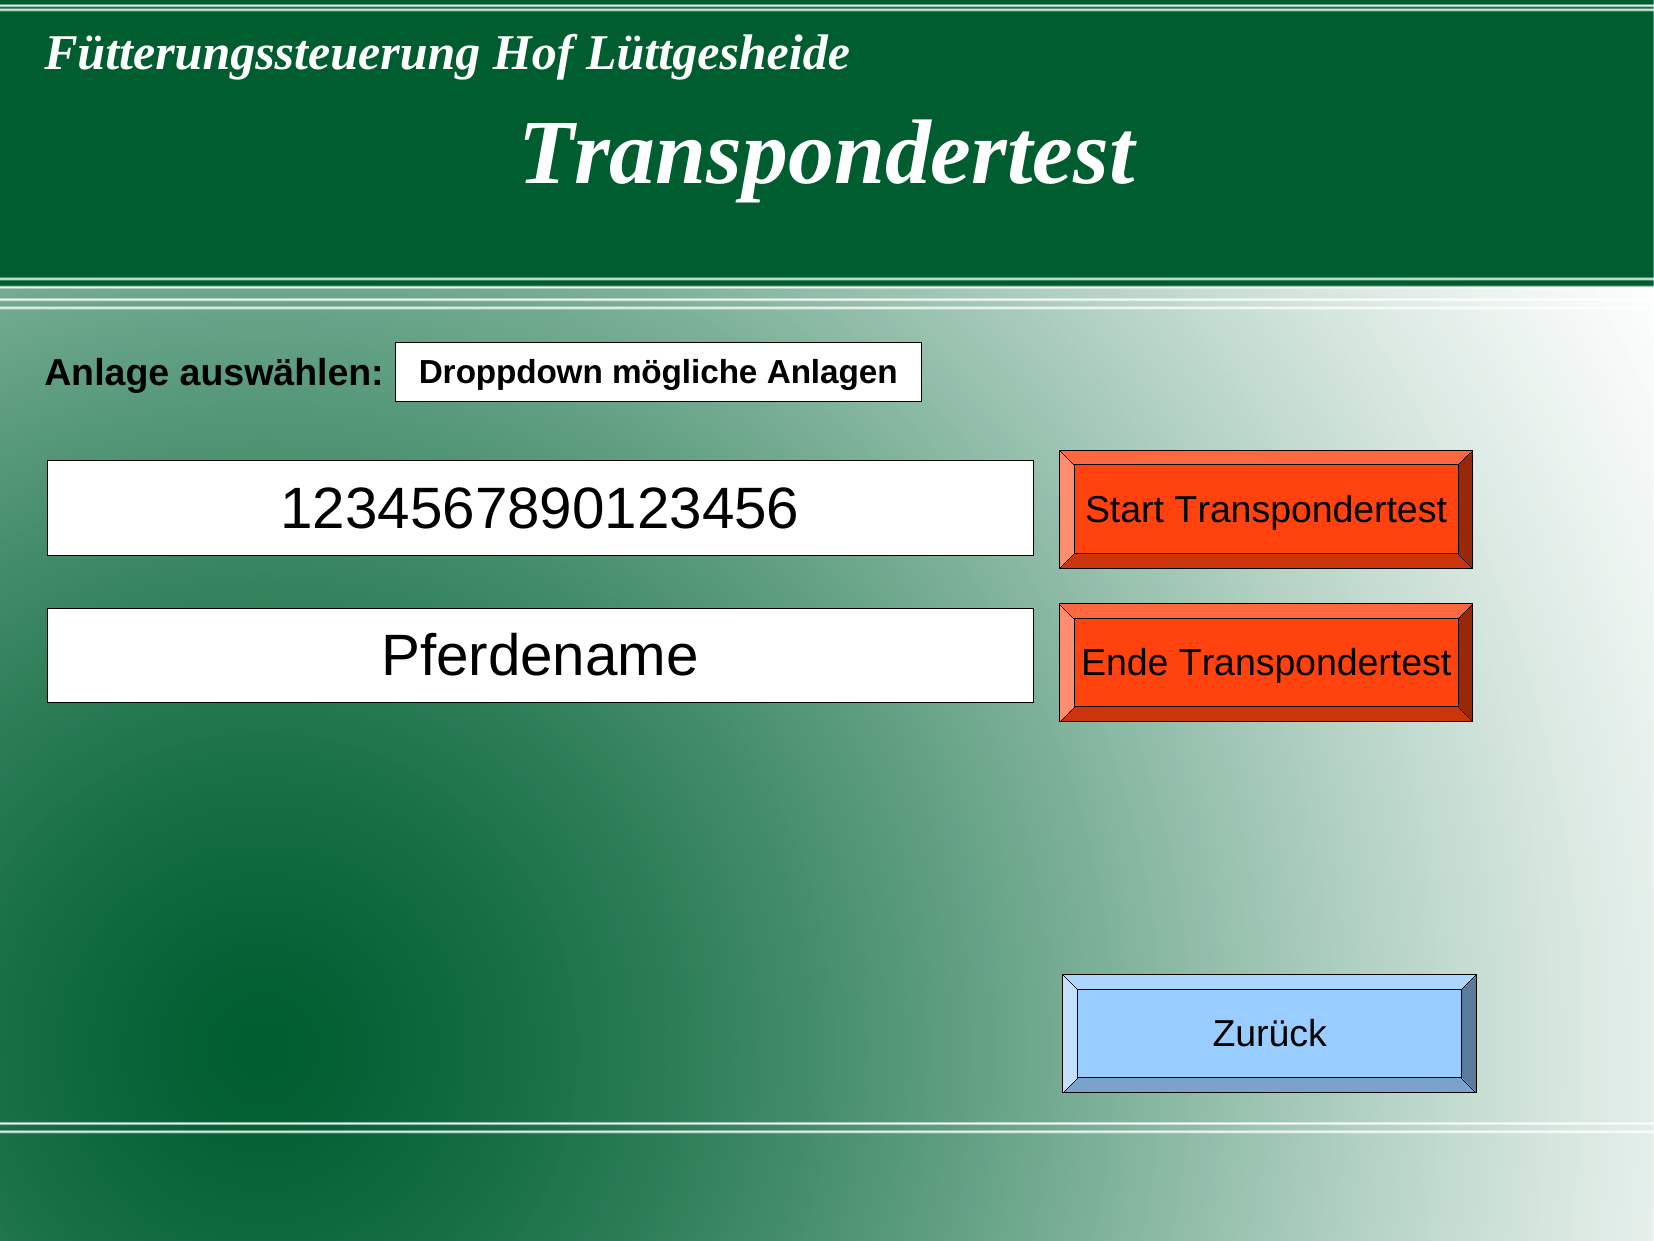

Fütterungssteuerung Hof Lüttgesheide
# Transpondertest
Droppdown mögliche Anlagen
Anlage auswählen:
Start Transpondertest
1234567890123456
Ende Transpondertest
Pferdename
Zurück